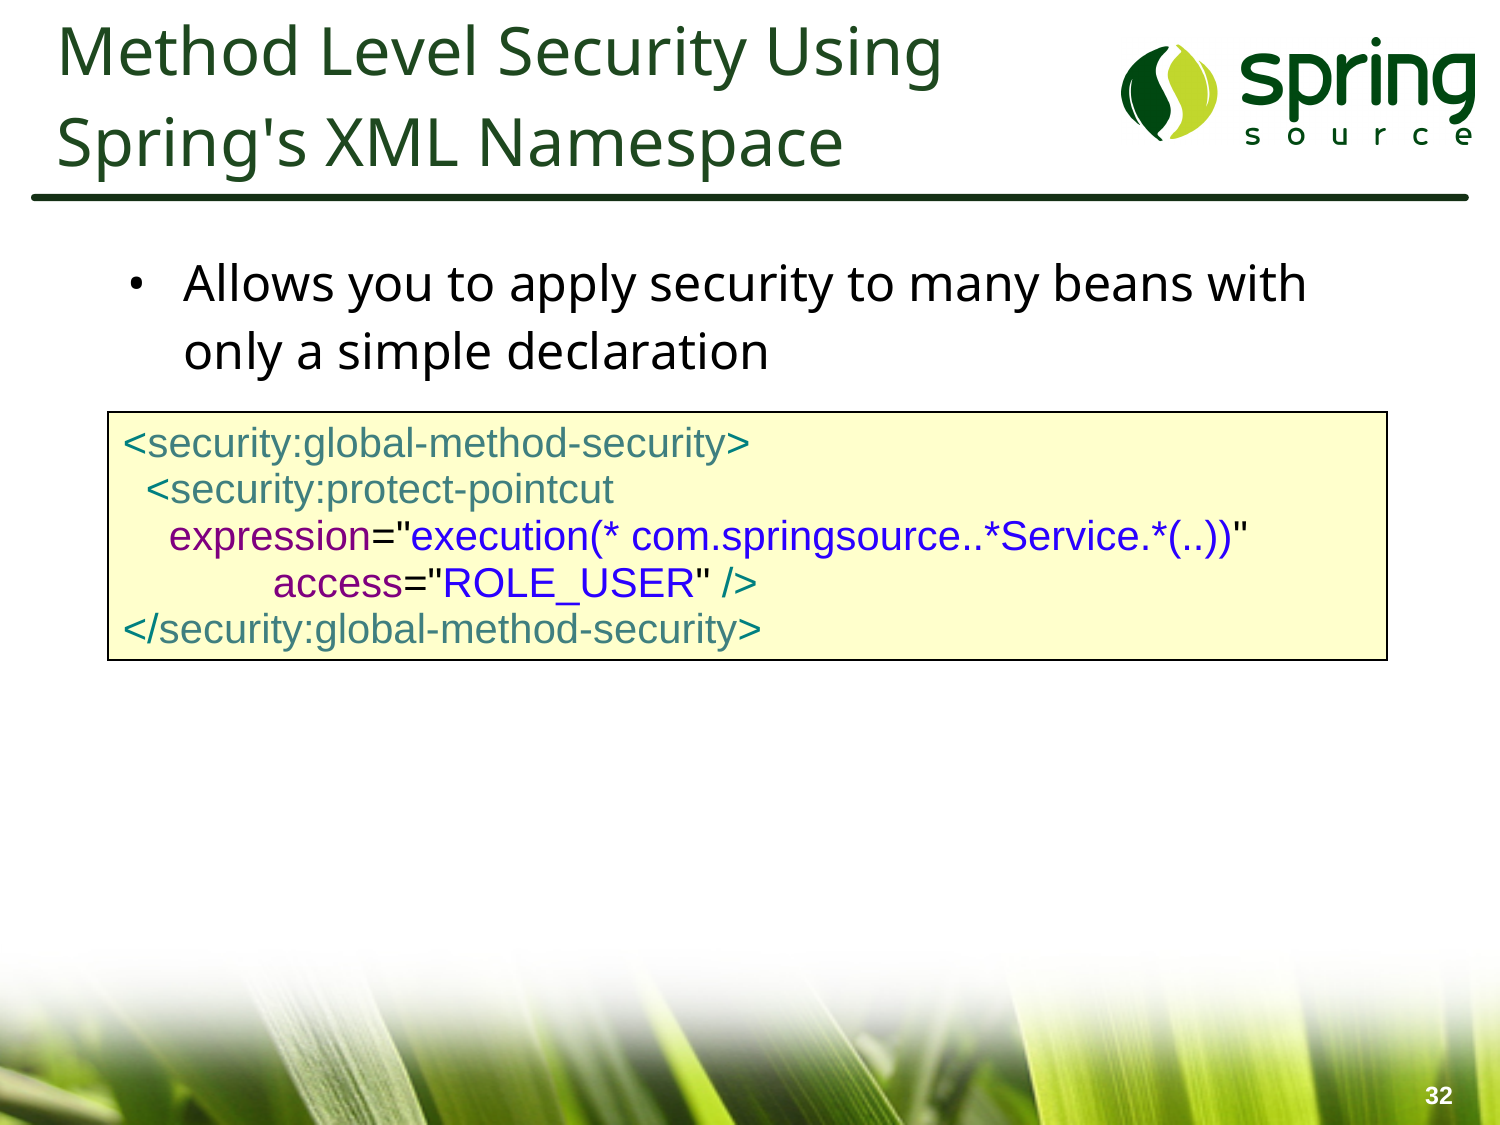

# Method Level Security Using Spring's XML Namespace
Allows you to apply security to many beans with only a simple declaration
<security:global-method-security>
 <security:protect-pointcut
 expression="execution(* com.springsource..*Service.*(..))"
	access="ROLE_USER" />
</security:global-method-security>